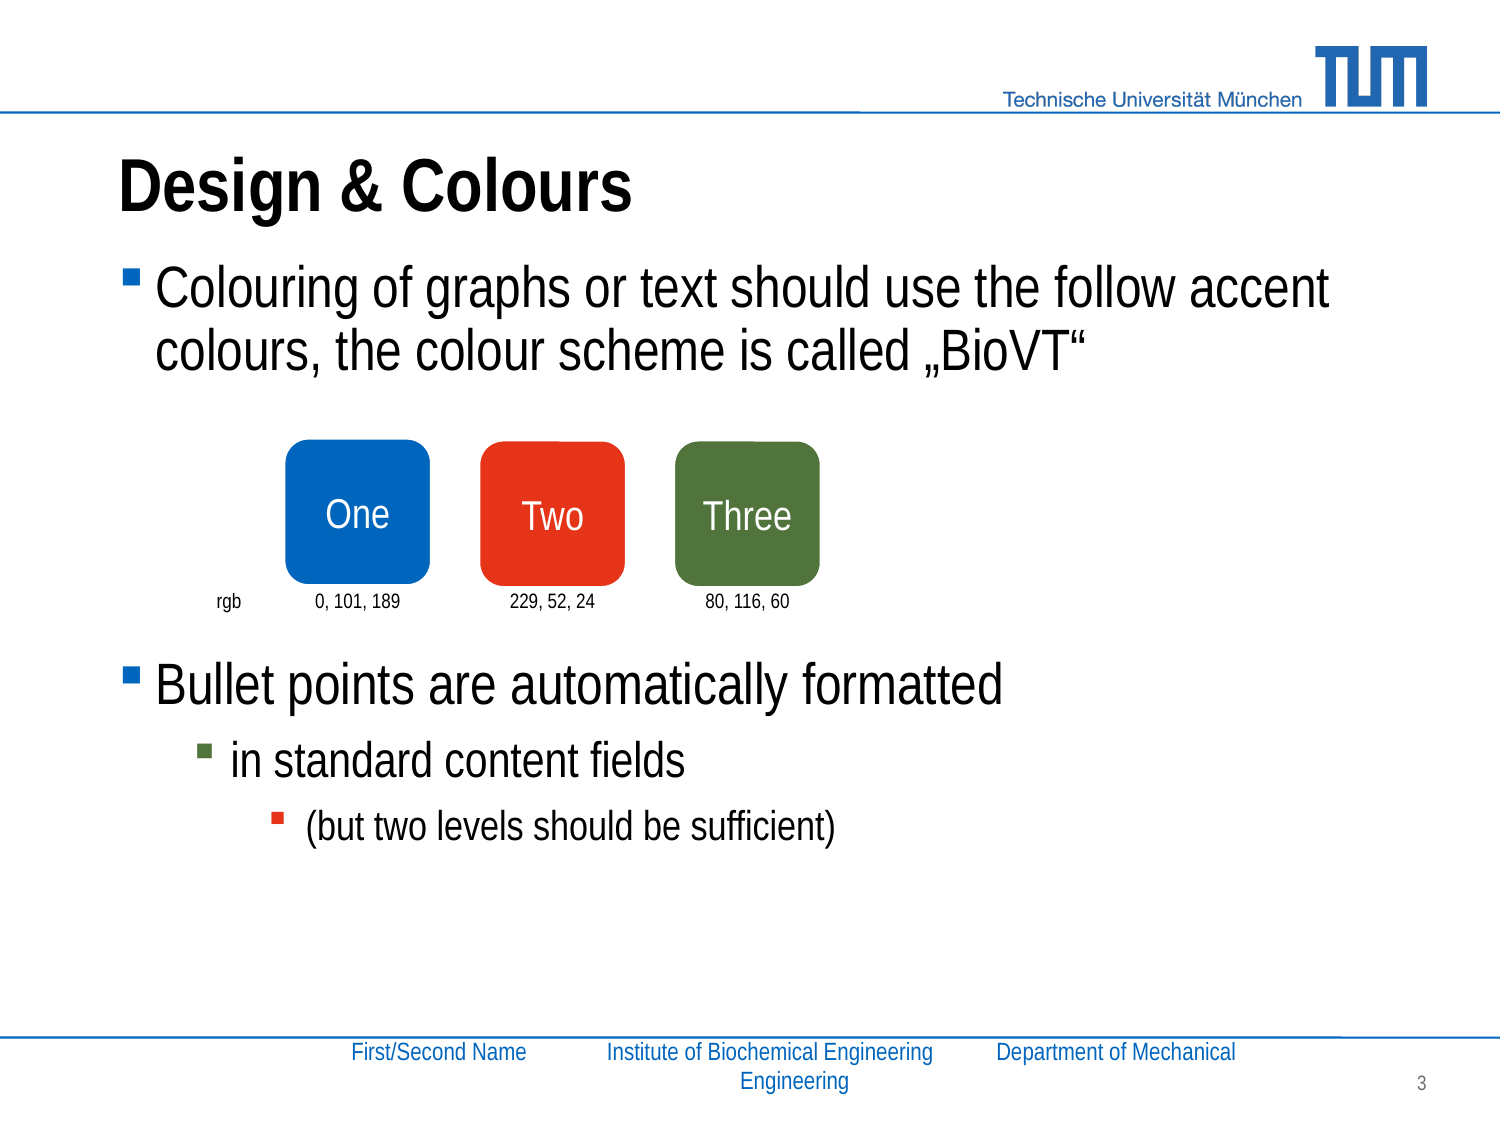

# Design & Colours
Colouring of graphs or text should use the follow accent colours, the colour scheme is called „BioVT“
Bullet points are automatically formatted
in standard content fields
(but two levels should be sufficient)
One
Two
Three
rgb
0, 101, 189
229, 52, 24
80, 116, 60
First/Second Name Institute of Biochemical Engineering Department of Mechanical Engineering